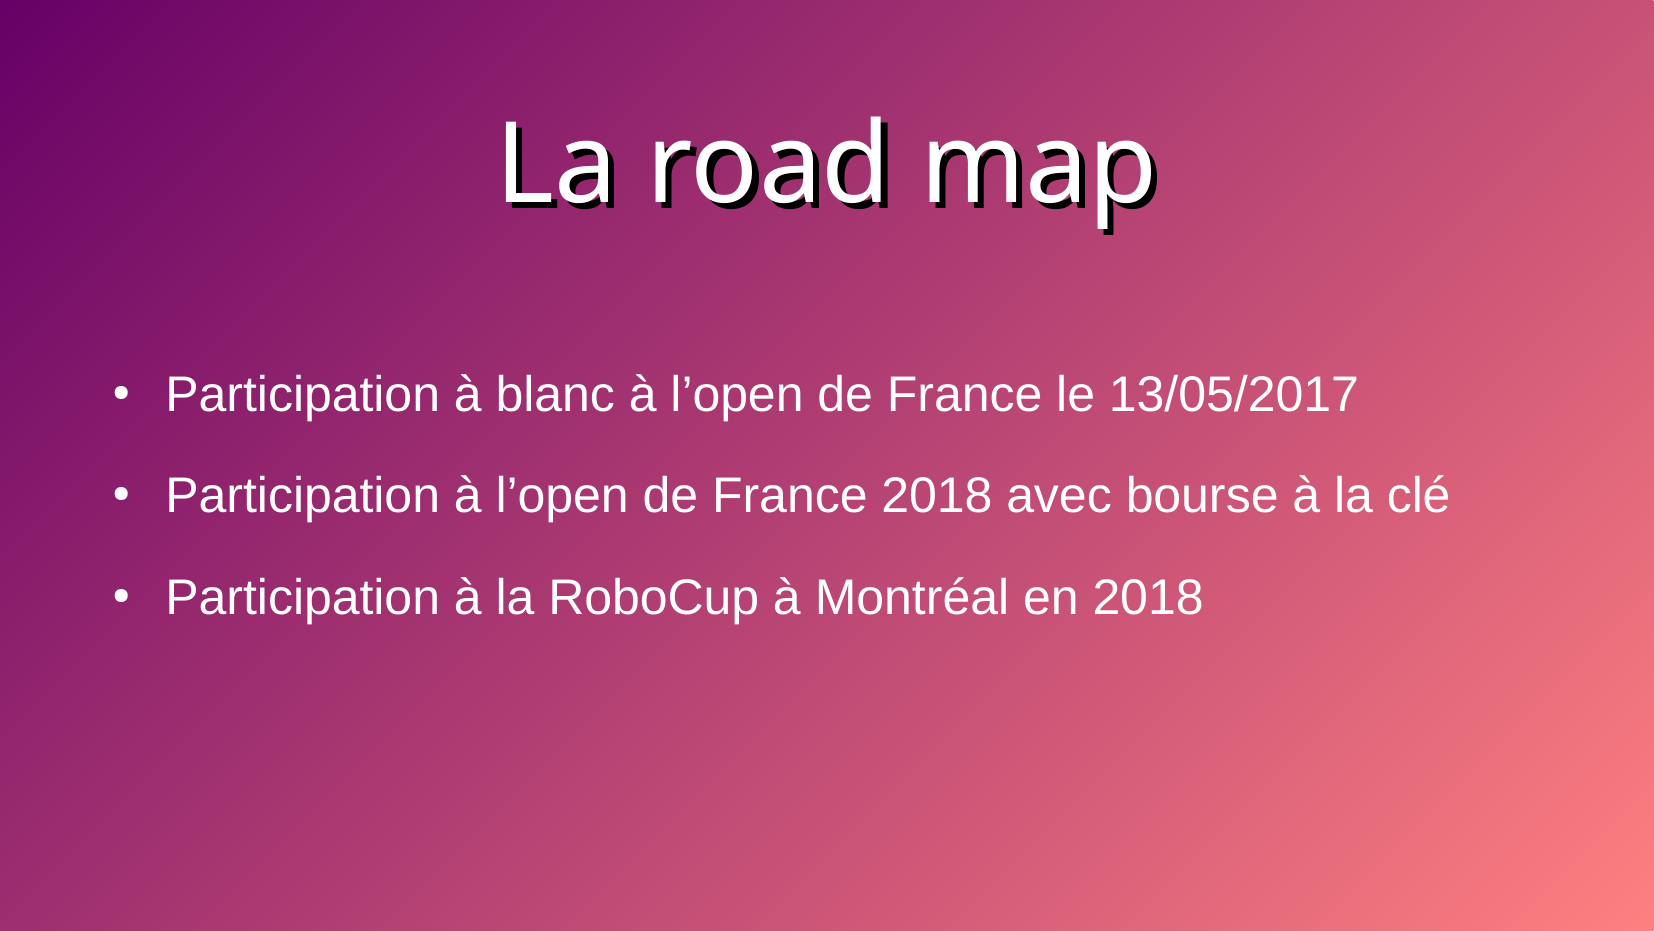

La road map
#
Participation à blanc à l’open de France le 13/05/2017
Participation à l’open de France 2018 avec bourse à la clé
Participation à la RoboCup à Montréal en 2018